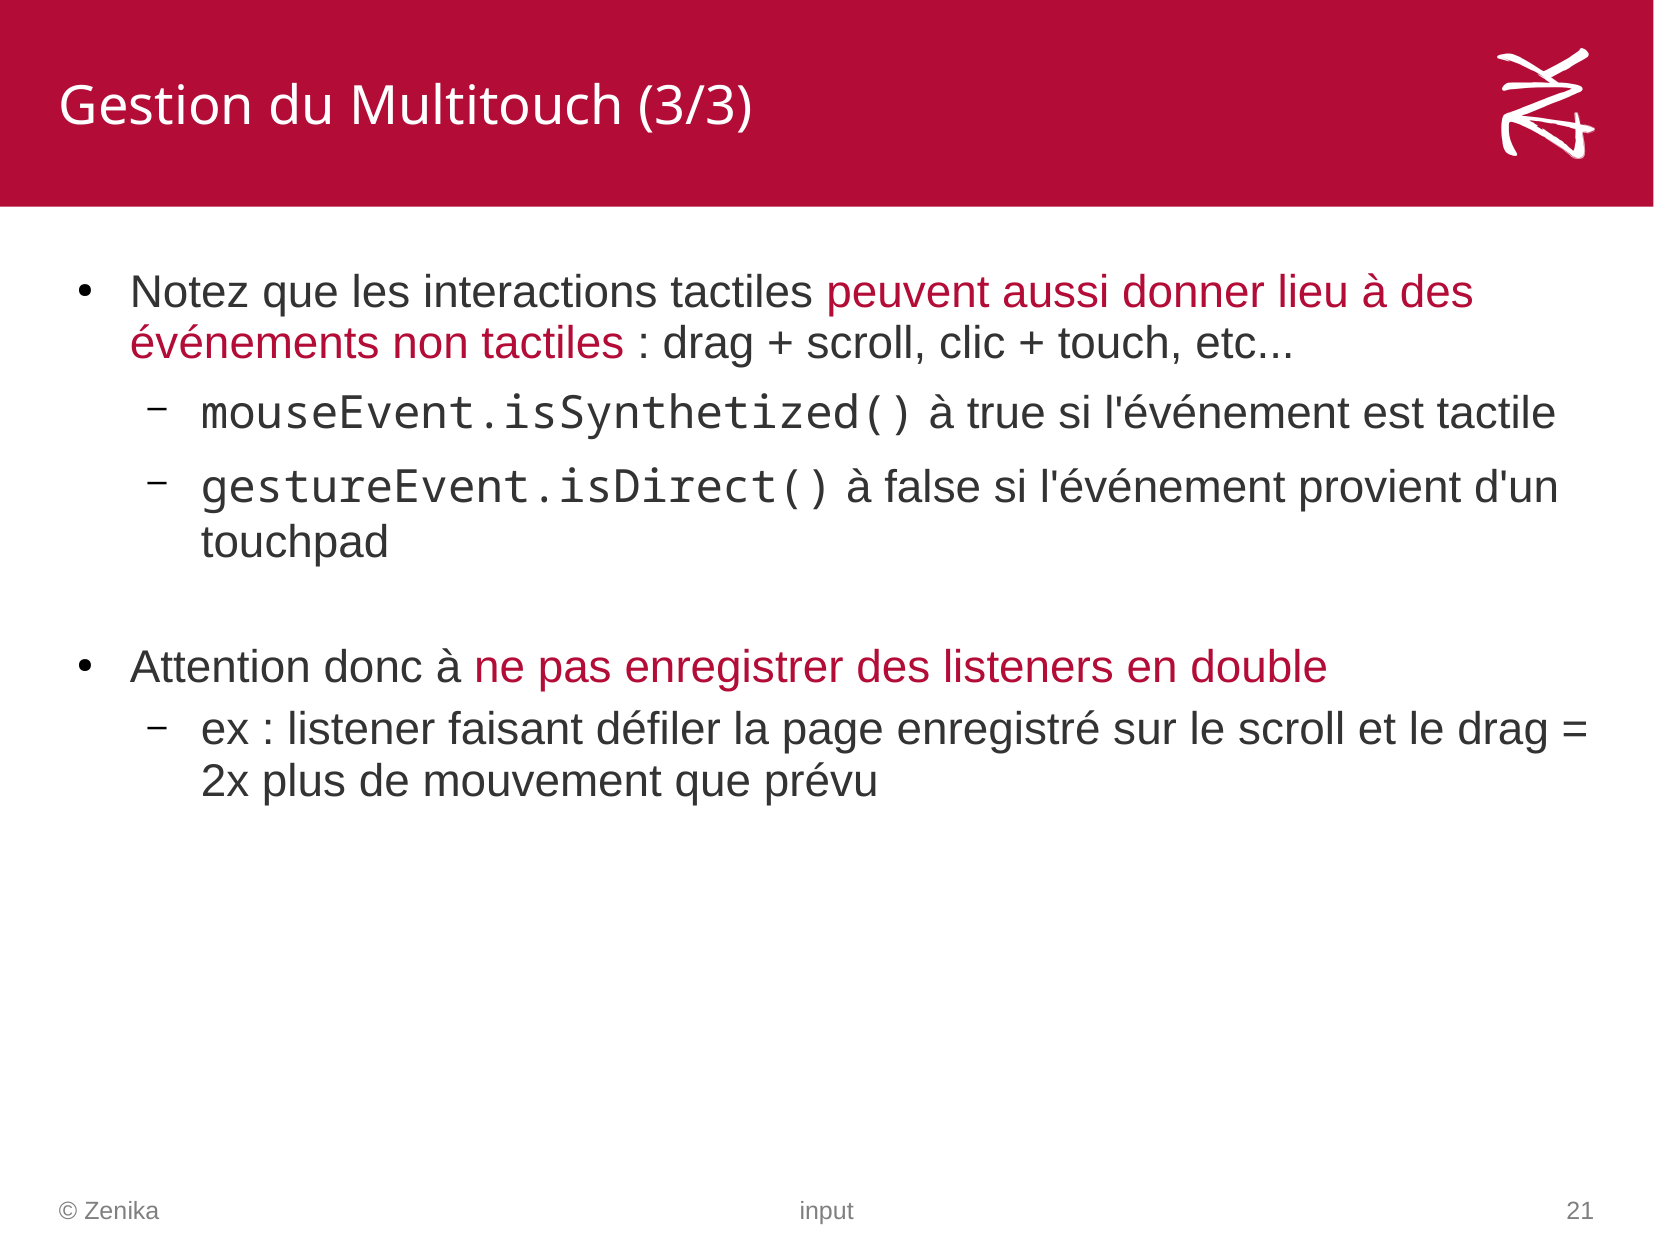

# Gestion du Multitouch (3/3)
Notez que les interactions tactiles peuvent aussi donner lieu à des événements non tactiles : drag + scroll, clic + touch, etc...
mouseEvent.isSynthetized() à true si l'événement est tactile
gestureEvent.isDirect() à false si l'événement provient d'un touchpad
Attention donc à ne pas enregistrer des listeners en double
ex : listener faisant défiler la page enregistré sur le scroll et le drag = 2x plus de mouvement que prévu